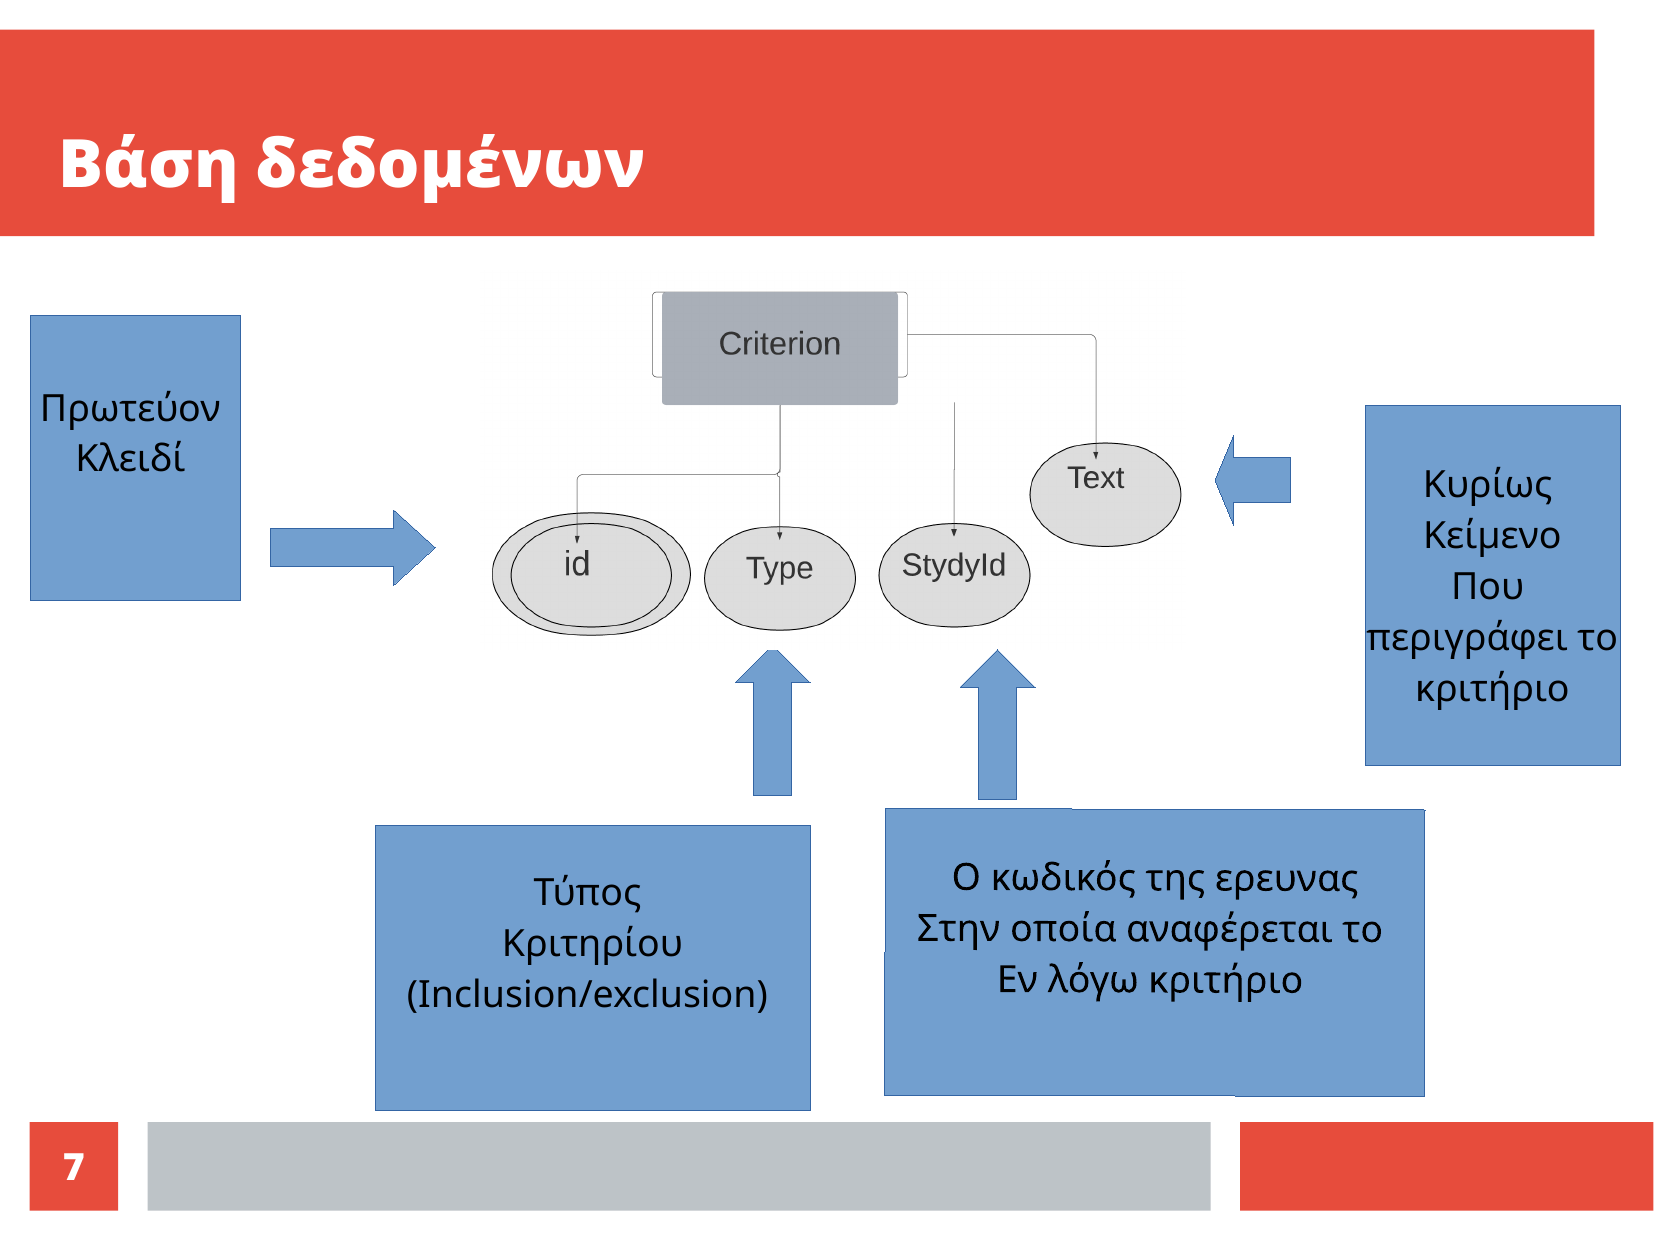

# Βάση δεδομένων
Πρωτεύον
Κλειδί
Κυρίως
Κείμενο
Που
περιγράφει το
κριτήριο
Ο κωδικός της ερευνας
Στην οποία αναφέρεται το
Εν λόγω κριτήριο
Τύπος
Κριτηρίου
(Inclusion/exclusion)
7